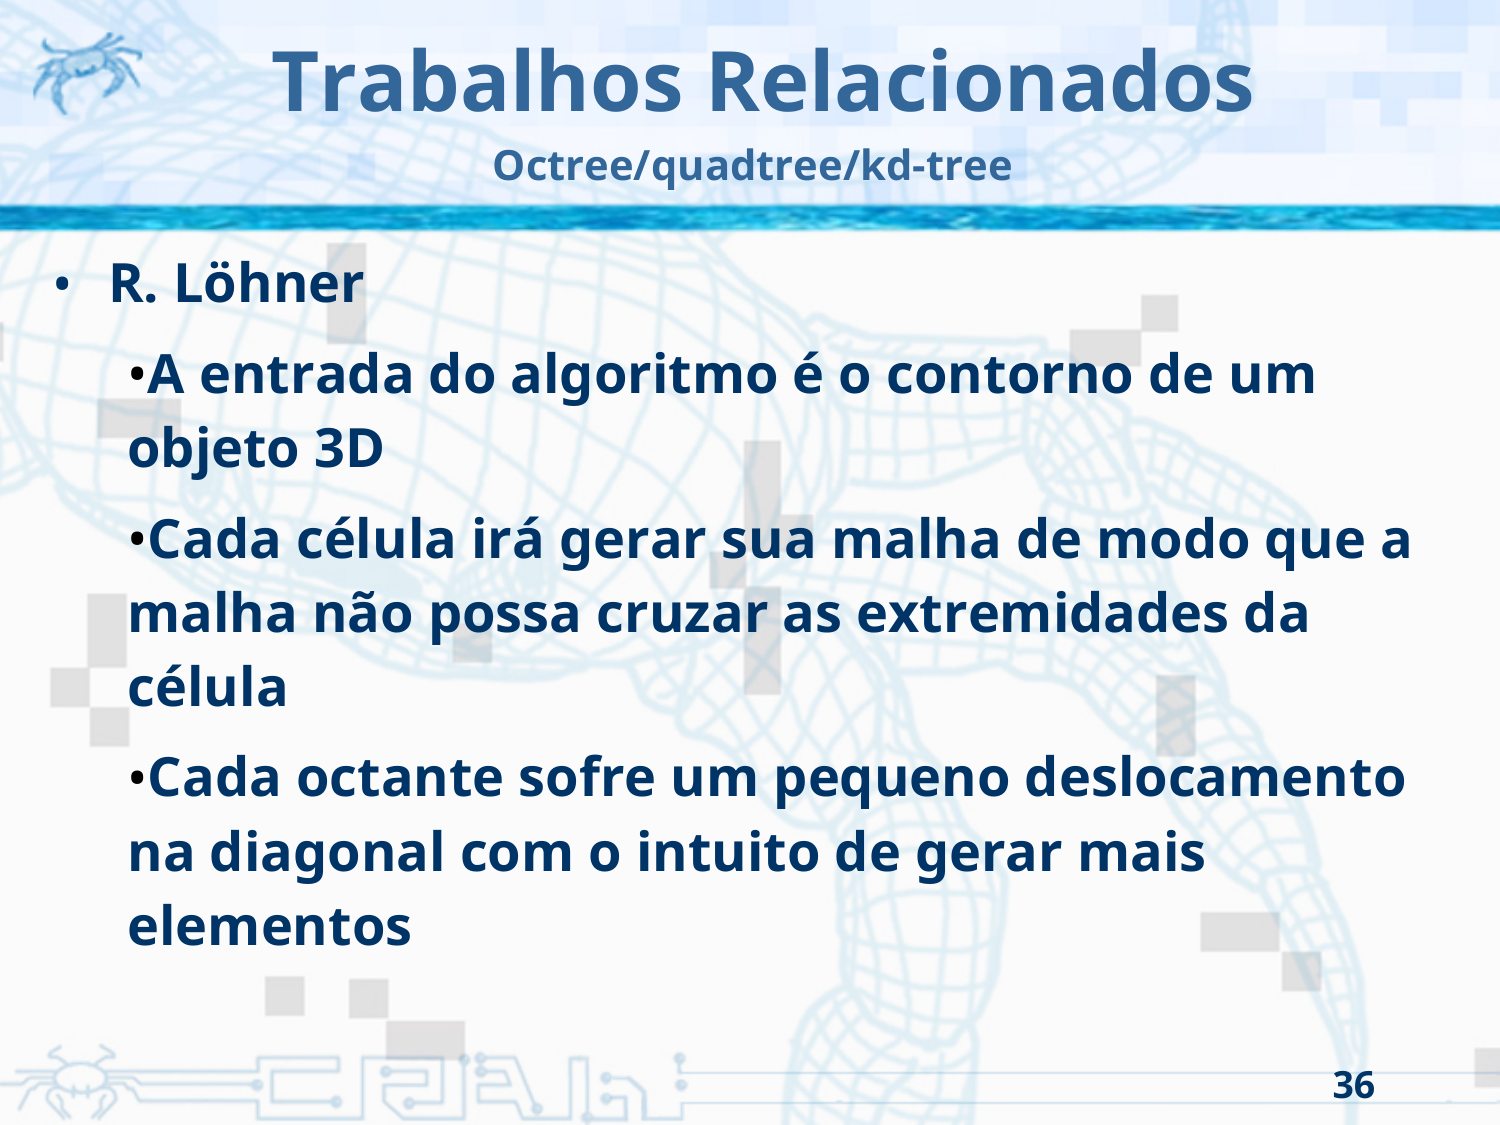

Trabalhos Relacionados
Octree/quadtree/kd-tree
R. Löhner
A entrada do algoritmo é o contorno de um objeto 3D
Cada célula irá gerar sua malha de modo que a malha não possa cruzar as extremidades da célula
Cada octante sofre um pequeno deslocamento na diagonal com o intuito de gerar mais elementos